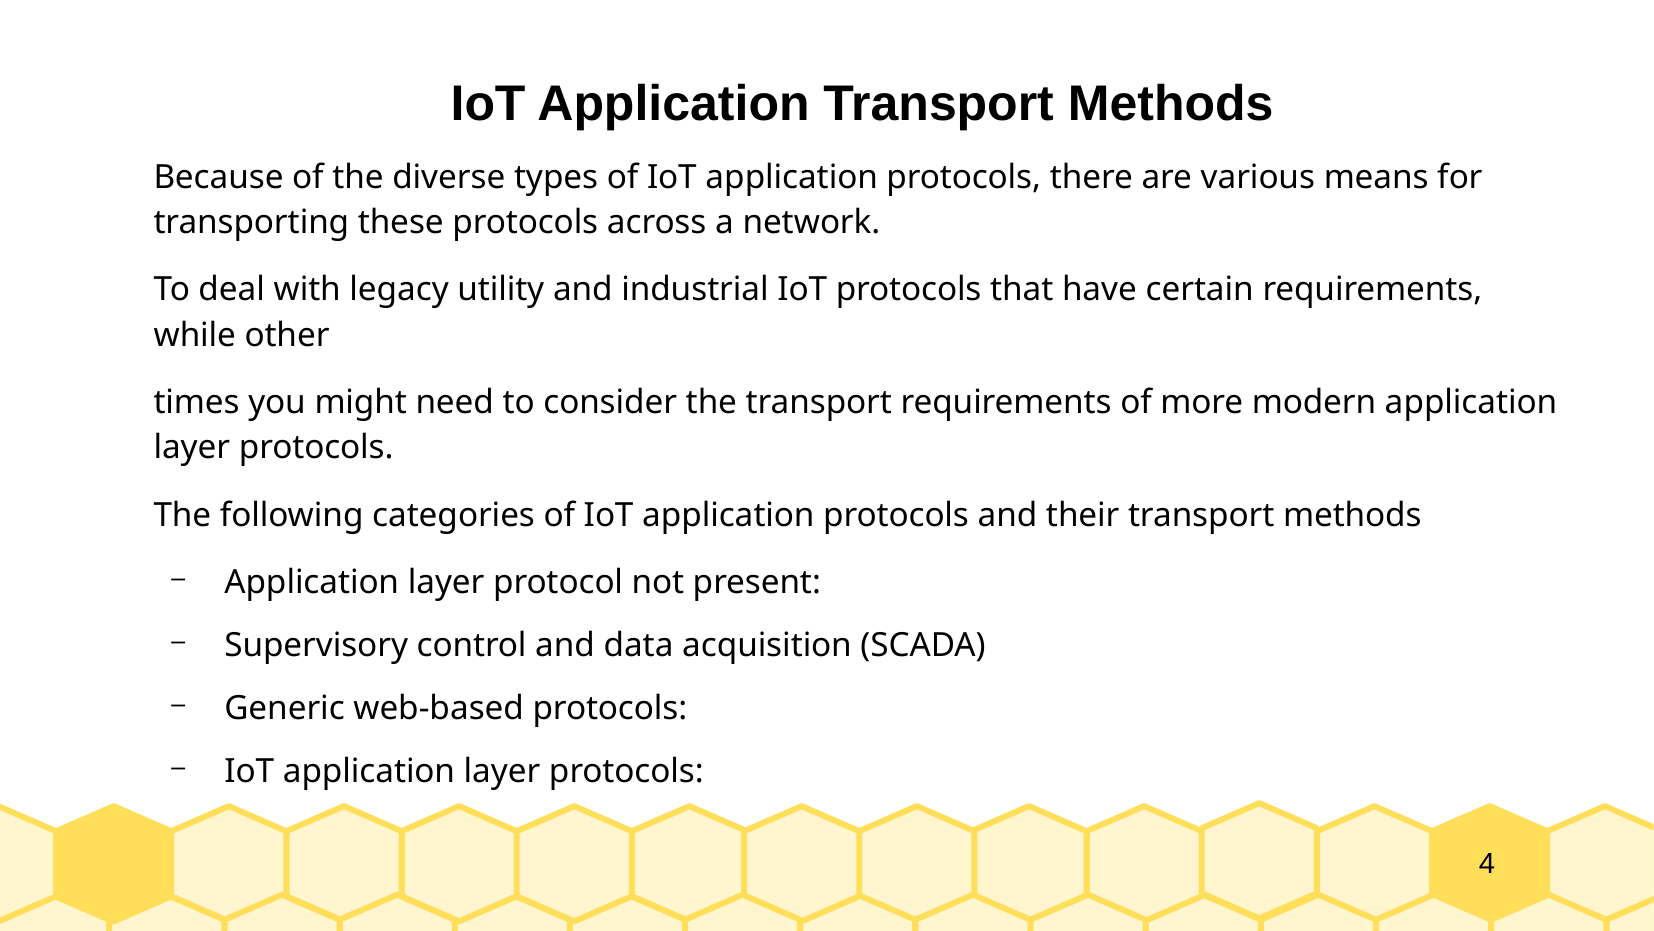

# IoT Application Transport Methods
Because of the diverse types of IoT application protocols, there are various means for transporting these protocols across a network.
To deal with legacy utility and industrial IoT protocols that have certain requirements, while other
times you might need to consider the transport requirements of more modern application layer protocols.
The following categories of IoT application protocols and their transport methods
Application layer protocol not present:
Supervisory control and data acquisition (SCADA)
Generic web-based protocols:
IoT application layer protocols: